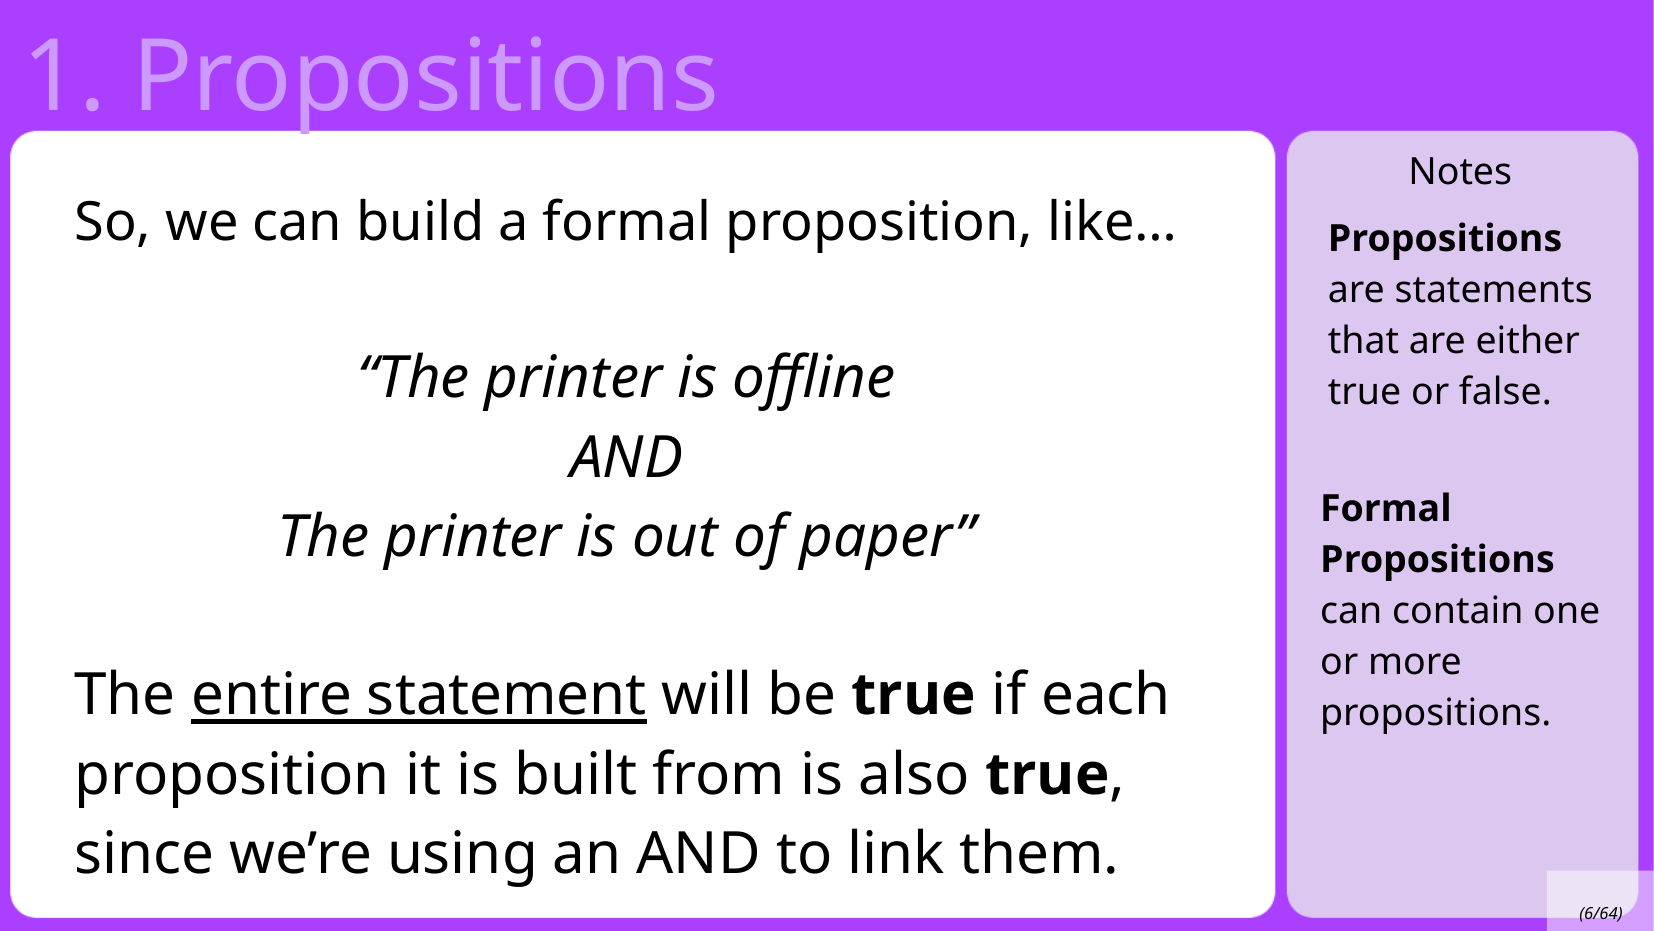

# 1. Propositions
Notes
So, we can build a formal proposition, like…
“The printer is offline
AND
The printer is out of paper”
The entire statement will be true if each proposition it is built from is also true, since we’re using an AND to link them.
Propositions
are statements that are either true or false.
Formal Propositions
can contain one or more propositions.